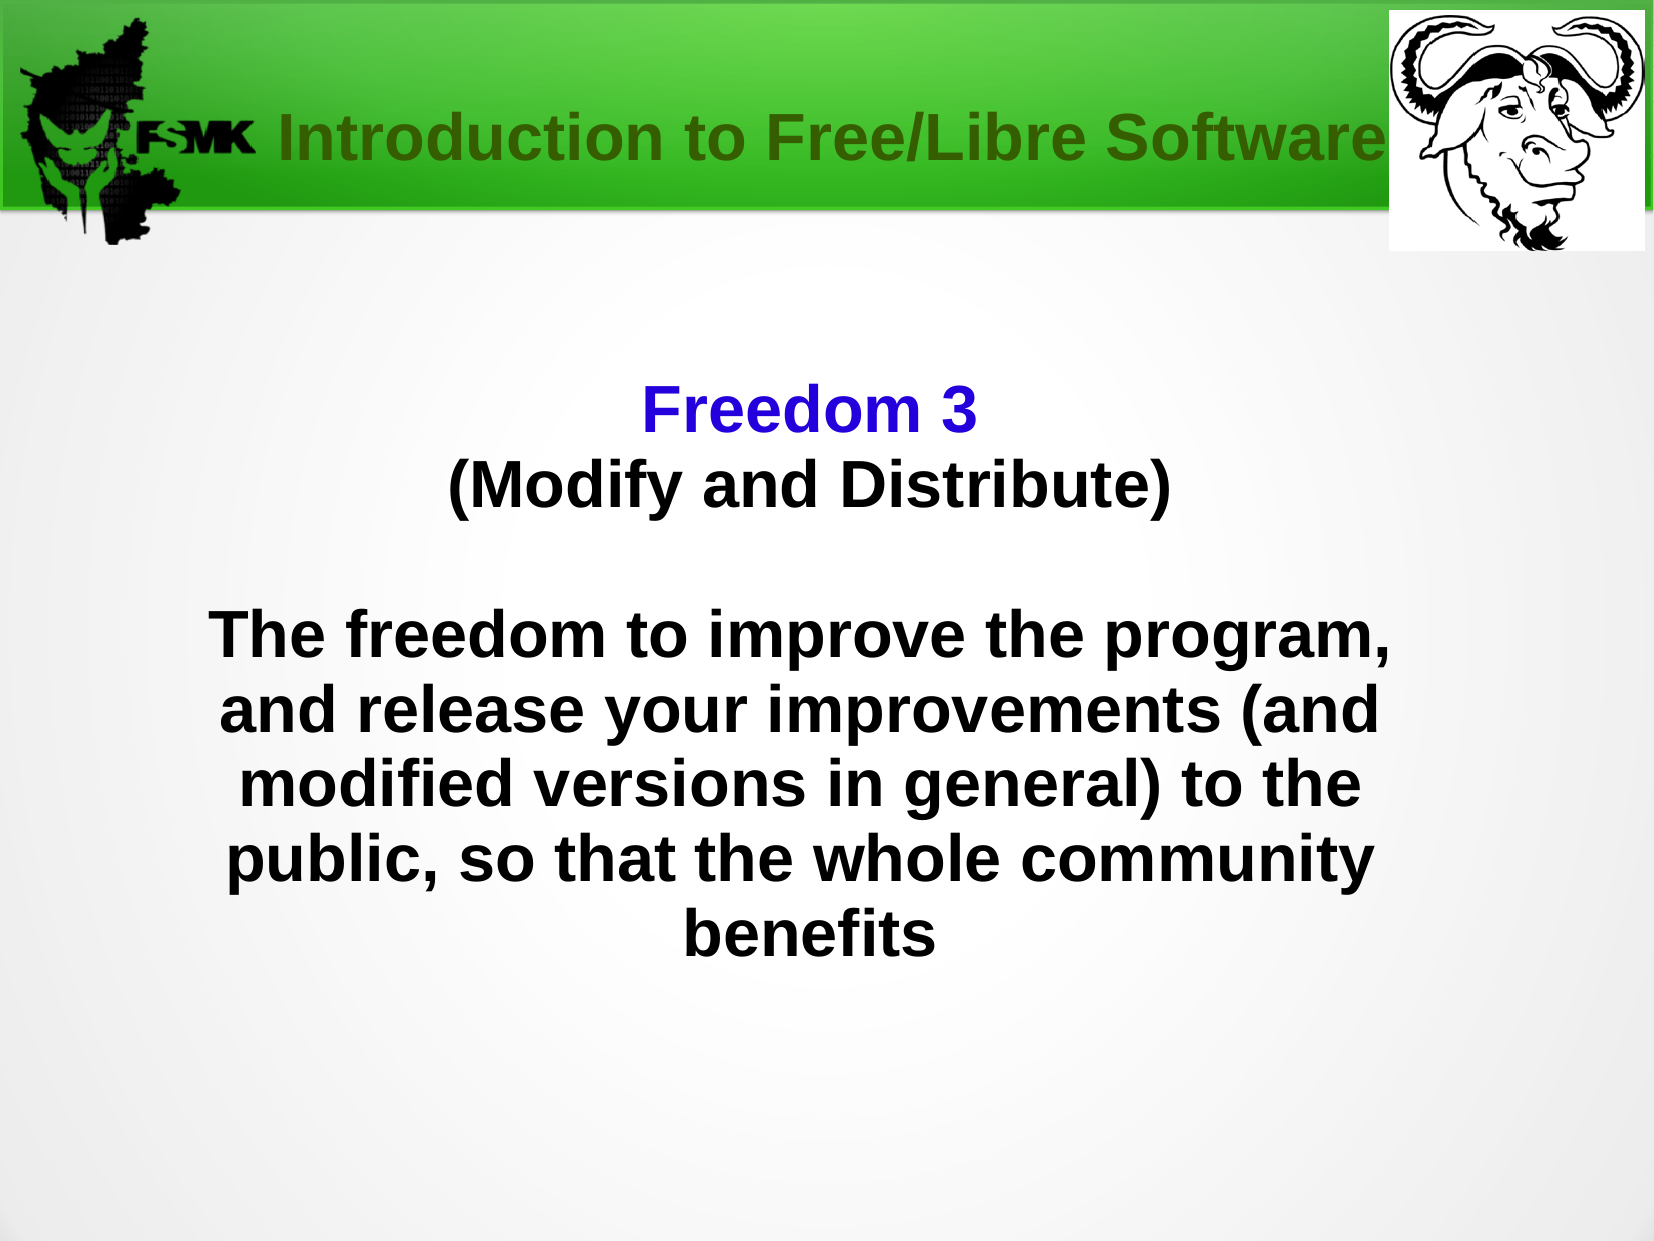

# Introduction to Free/Libre Software
Freedom 3
(Modify and Distribute)
The freedom to improve the program,
and release your improvements (and
modified versions in general) to the
public, so that the whole community
benefits